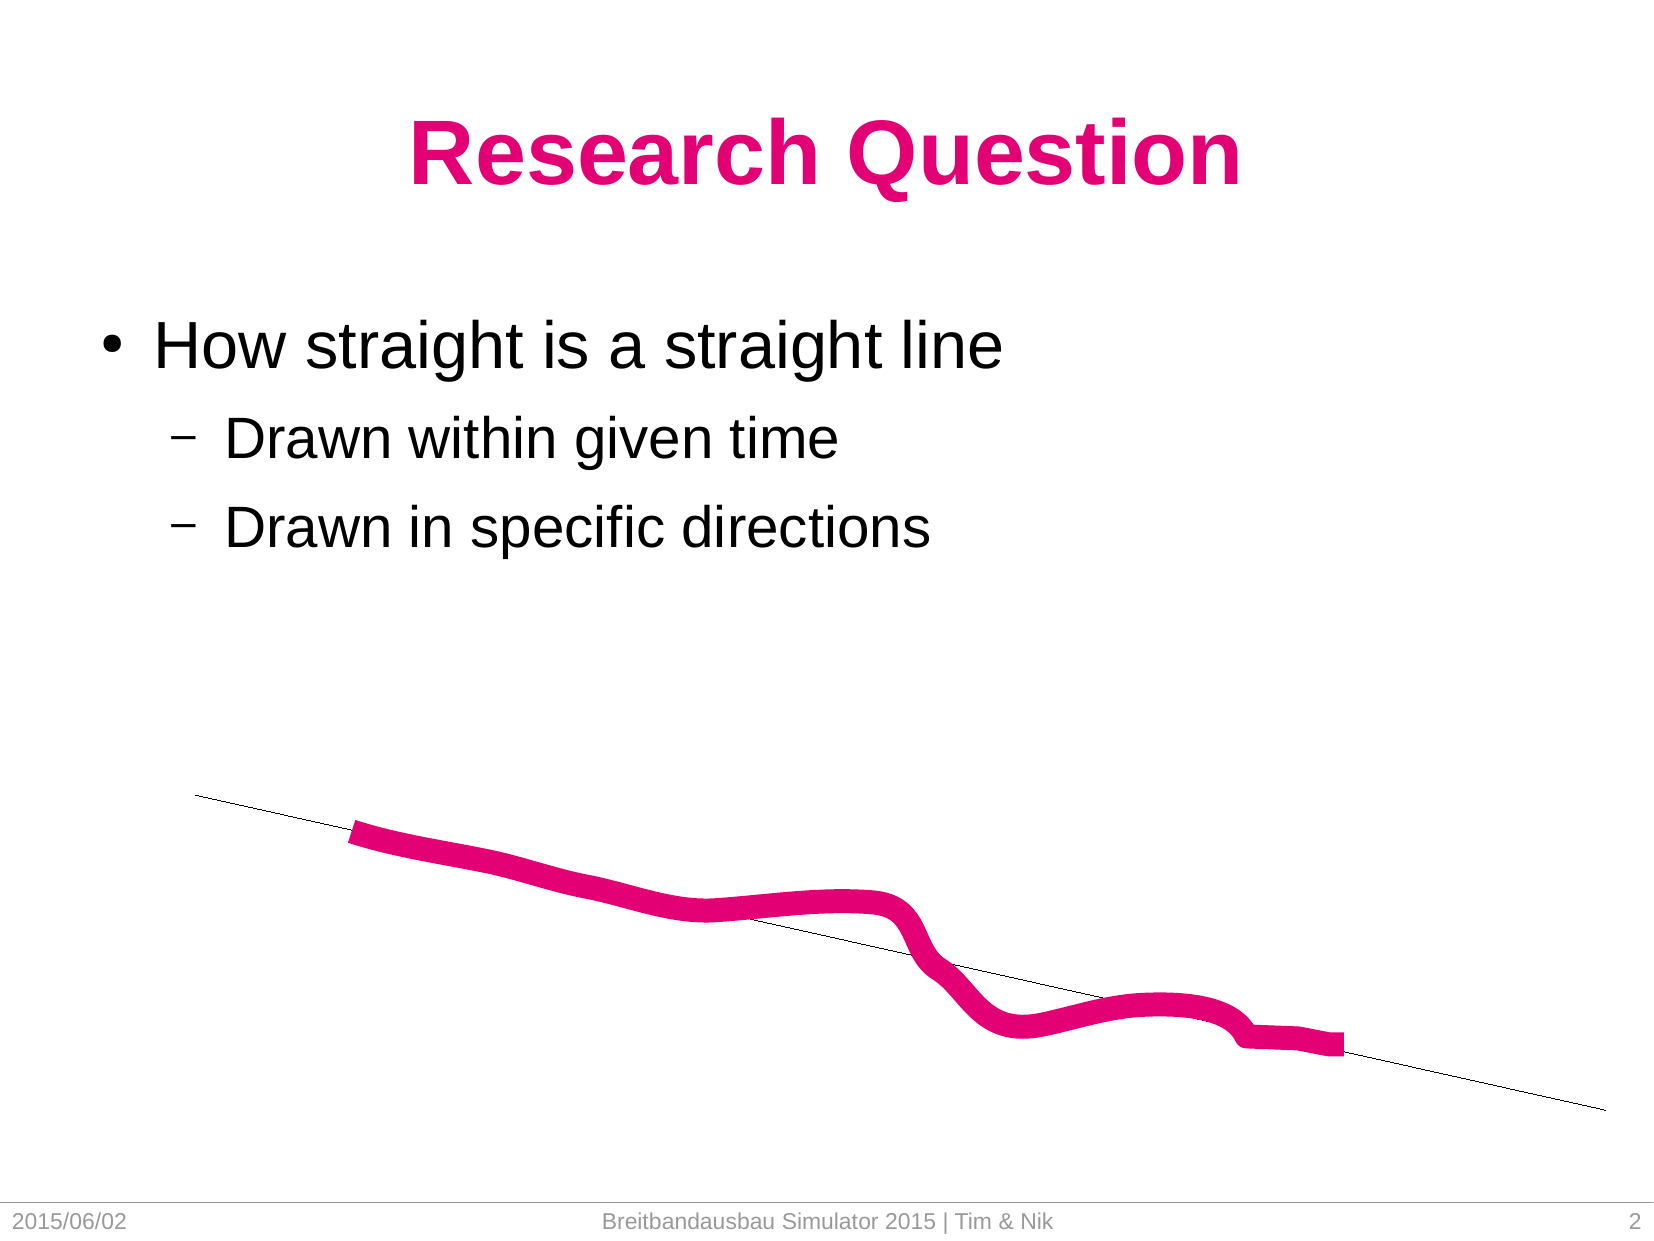

# Research Question
How straight is a straight line
Drawn within given time
Drawn in specific directions
2015/06/02
Breitbandausbau Simulator 2015 | Tim & Nik
2